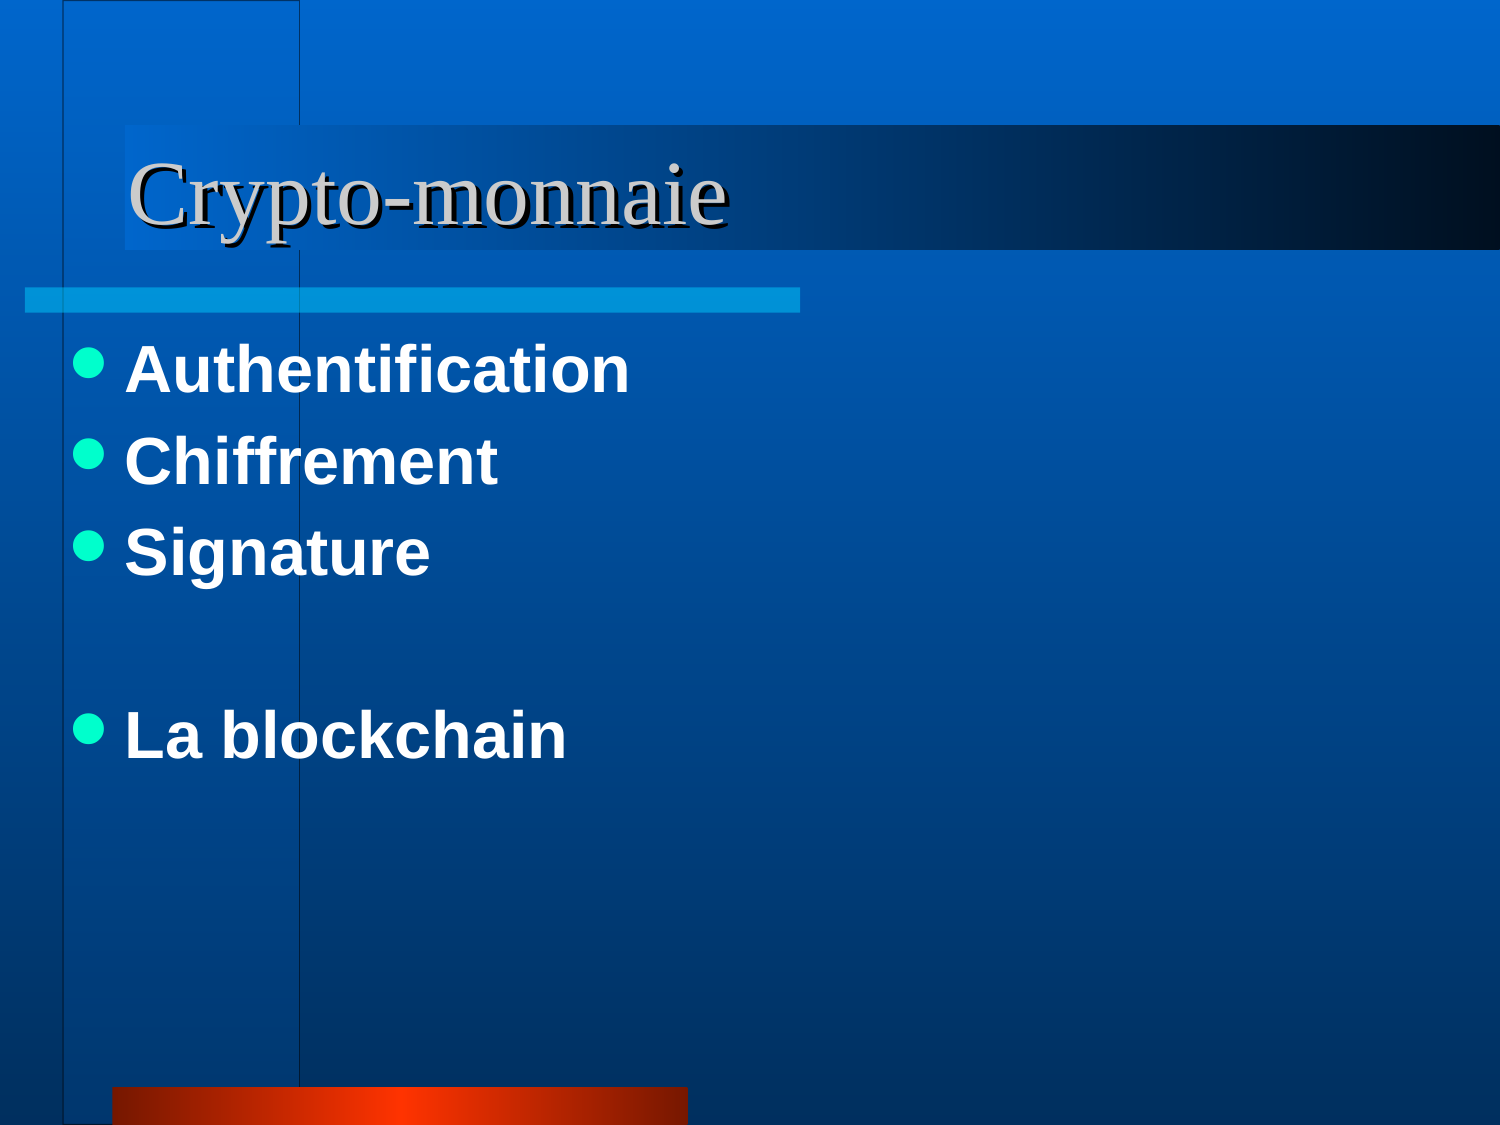

# Crypto-monnaie
Authentification
Chiffrement
Signature
La blockchain